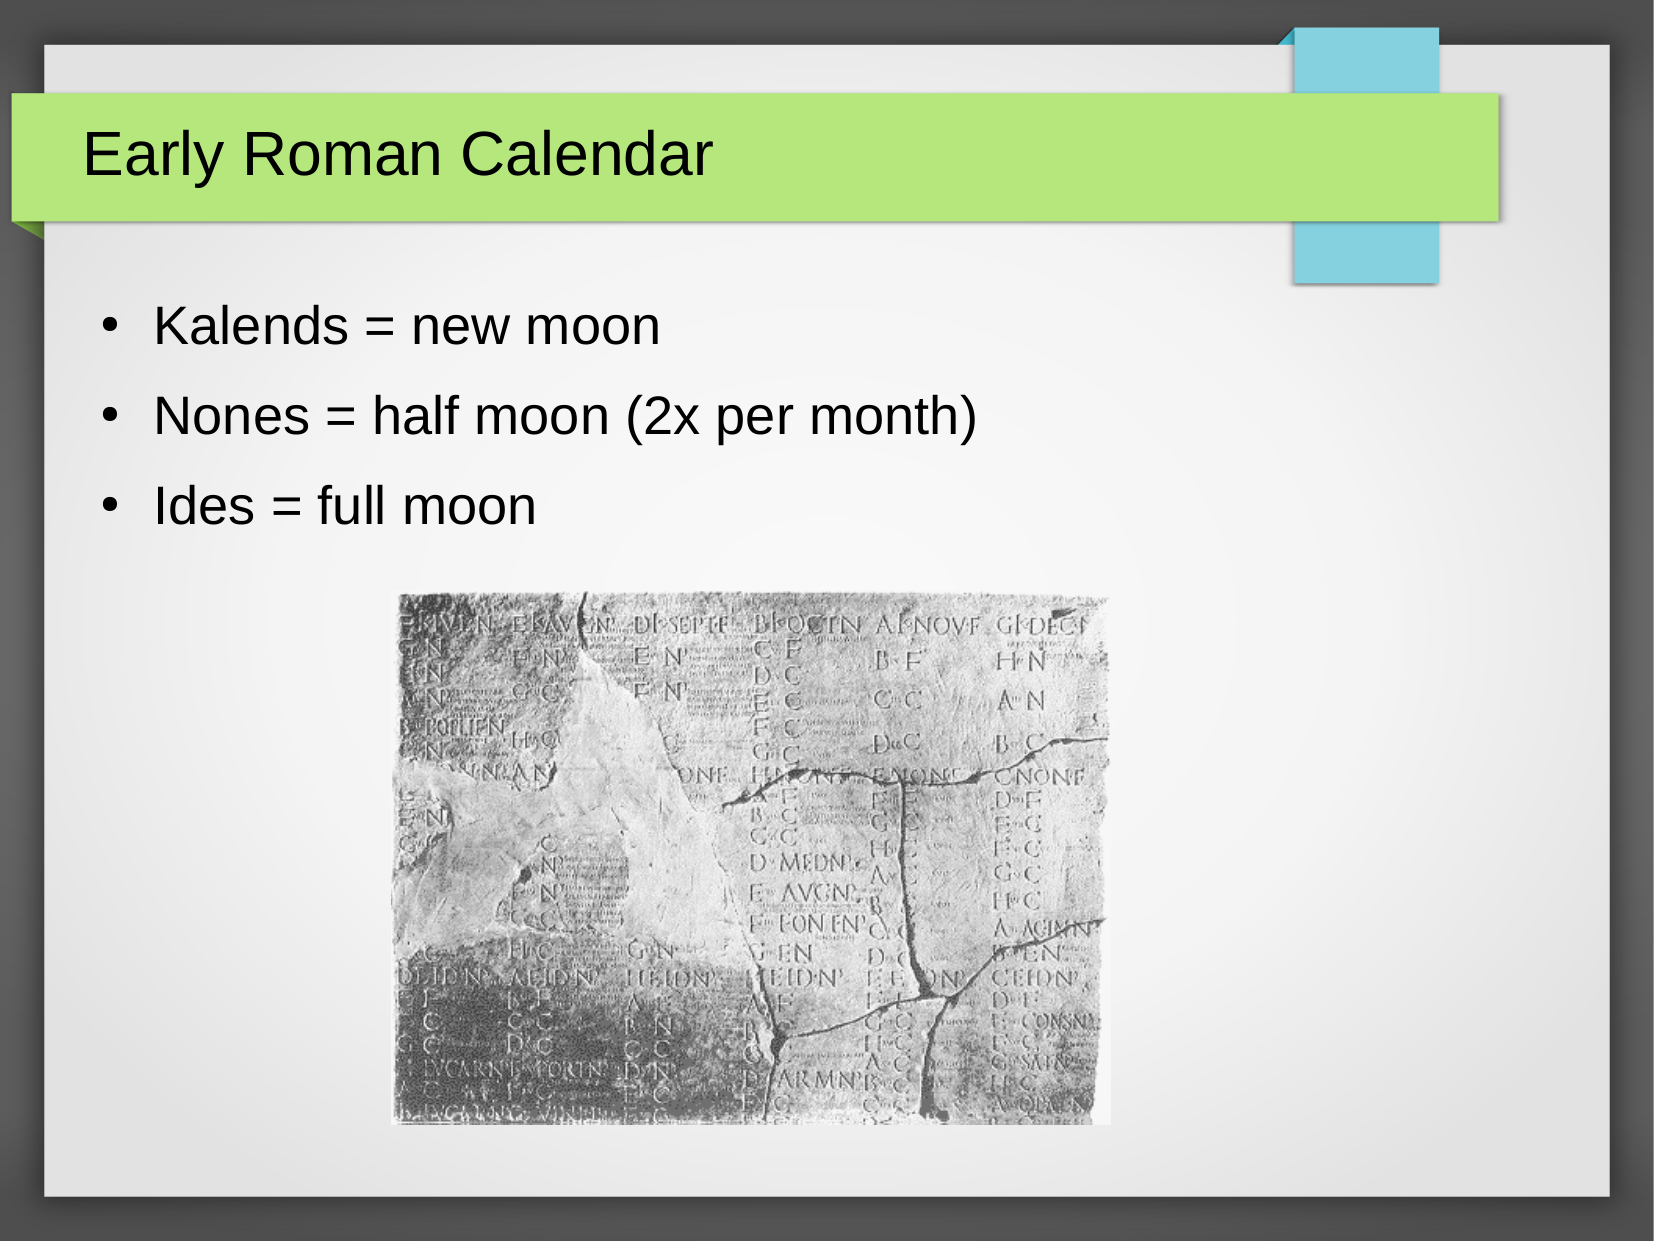

# Early Roman Calendar
Kalends = new moon
Nones = half moon (2x per month)
Ides = full moon